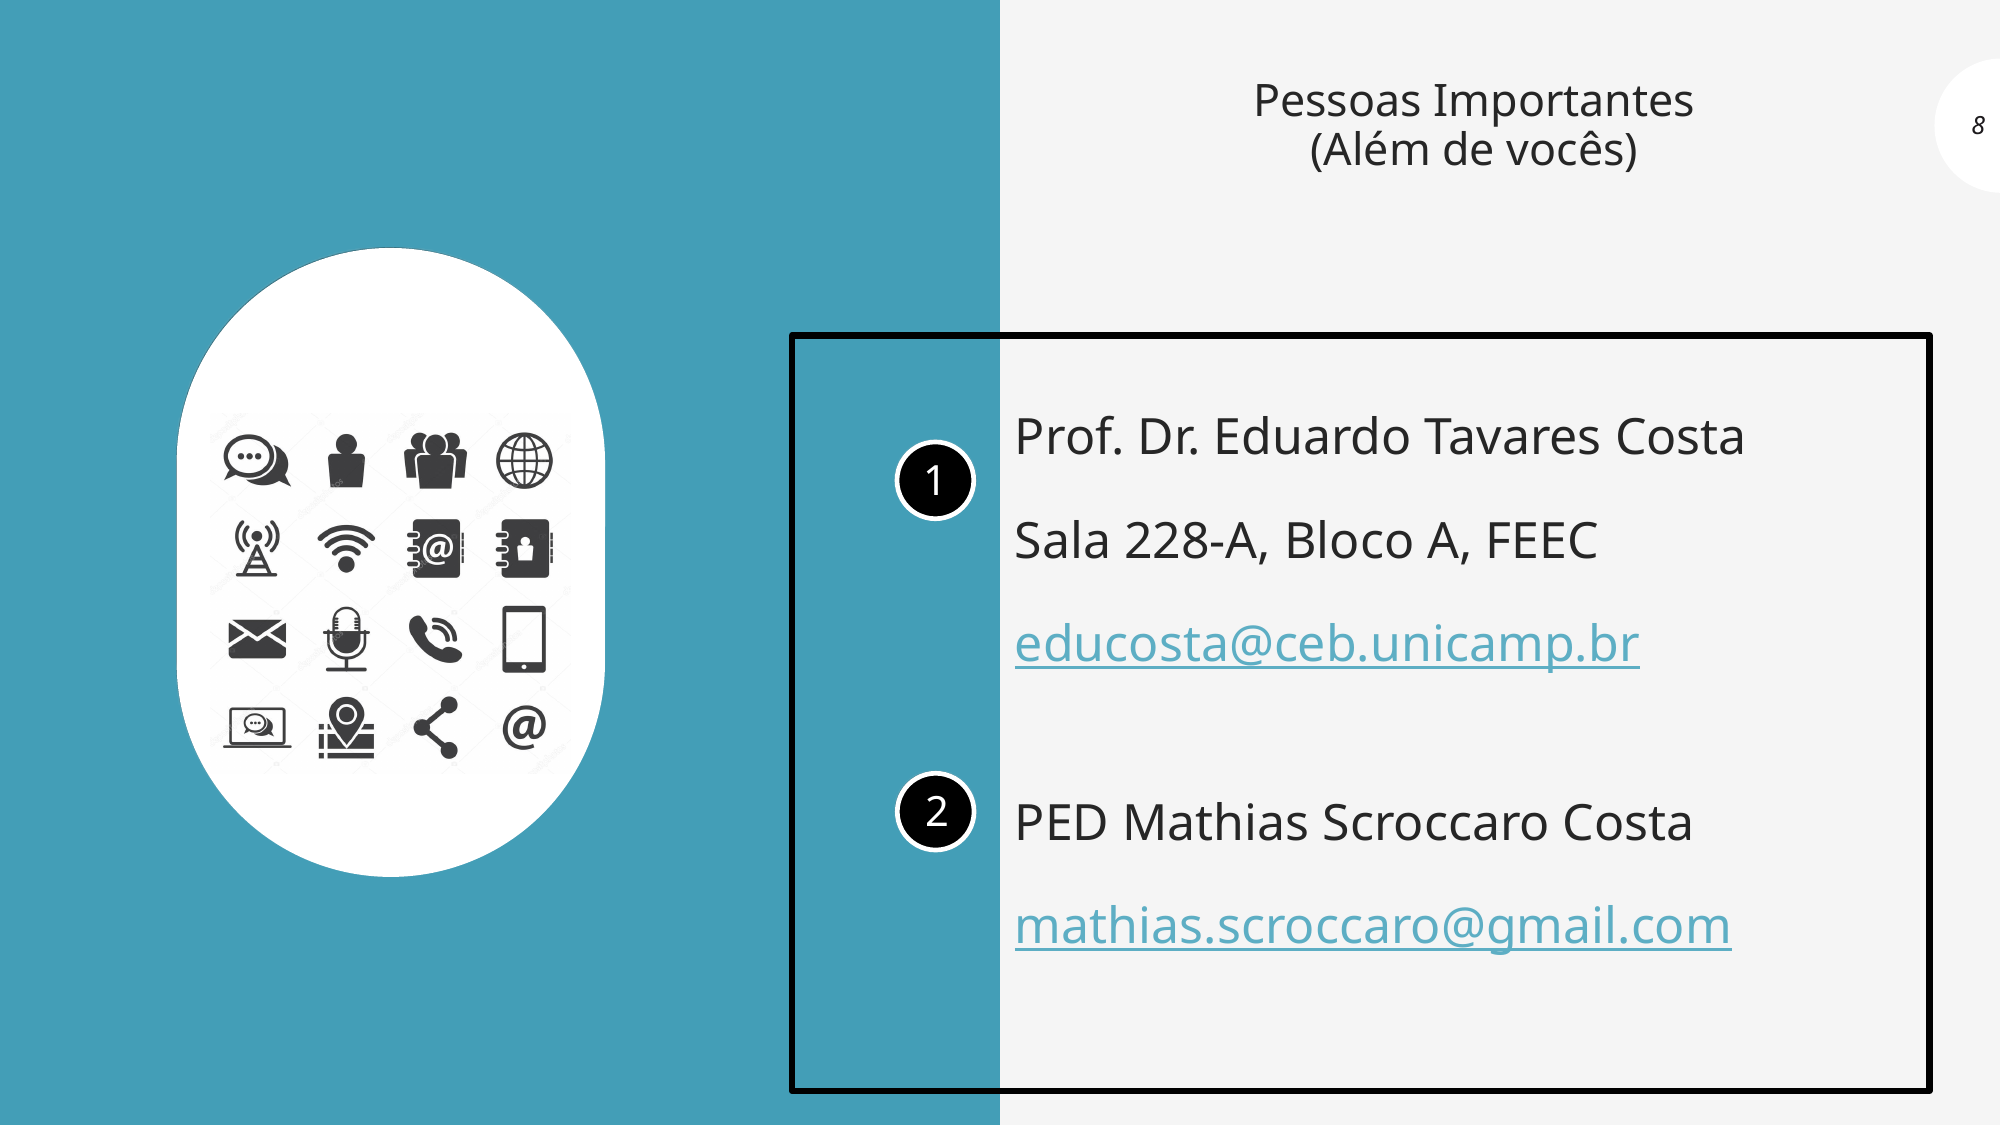

# Pessoas Importantes (Além de vocês)
Prof. Dr. Eduardo Tavares Costa
Sala 228-A, Bloco A, FEEC
educosta@ceb.unicamp.br
PED Mathias Scroccaro Costa
mathias.scroccaro@gmail.com
1
2